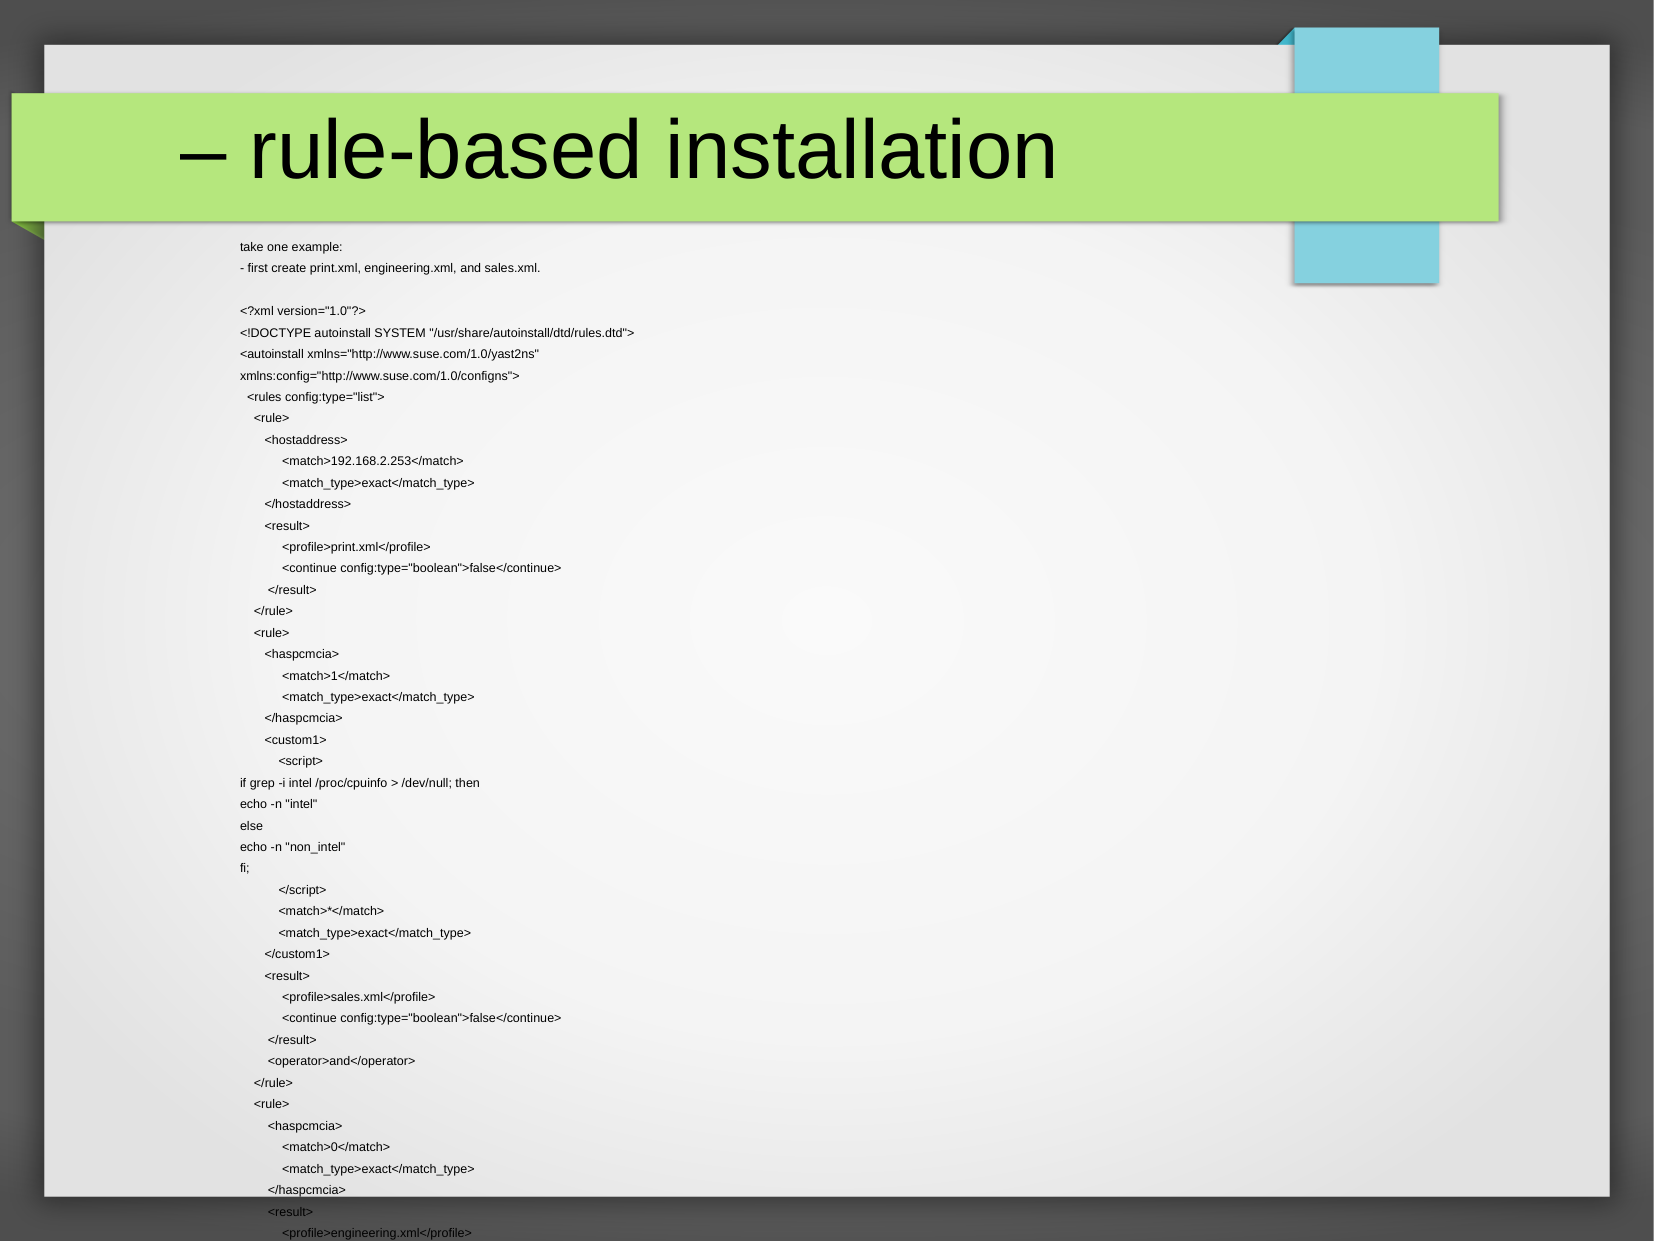

# – rule-based installation
take one example:
- first create print.xml, engineering.xml, and sales.xml.
<?xml version="1.0"?>
<!DOCTYPE autoinstall SYSTEM "/usr/share/autoinstall/dtd/rules.dtd">
<autoinstall xmlns="http://www.suse.com/1.0/yast2ns"
xmlns:config="http://www.suse.com/1.0/configns">
 <rules config:type="list">
 <rule>
 <hostaddress>
 <match>192.168.2.253</match>
 <match_type>exact</match_type>
 </hostaddress>
 <result>
 <profile>print.xml</profile>
 <continue config:type="boolean">false</continue>
 </result>
 </rule>
 <rule>
 <haspcmcia>
 <match>1</match>
 <match_type>exact</match_type>
 </haspcmcia>
 <custom1>
 <script>
if grep -i intel /proc/cpuinfo > /dev/null; then
echo -n "intel"
else
echo -n "non_intel"
fi;
 </script>
 <match>*</match>
 <match_type>exact</match_type>
 </custom1>
 <result>
 <profile>sales.xml</profile>
 <continue config:type="boolean">false</continue>
 </result>
 <operator>and</operator>
 </rule>
 <rule>
 <haspcmcia>
 <match>0</match>
 <match_type>exact</match_type>
 </haspcmcia>
 <result>
 <profile>engineering.xml</profile>
 <continue config:type="boolean">false</continue>
 </result>
 </rule>
 </rules>
</autoinstall>